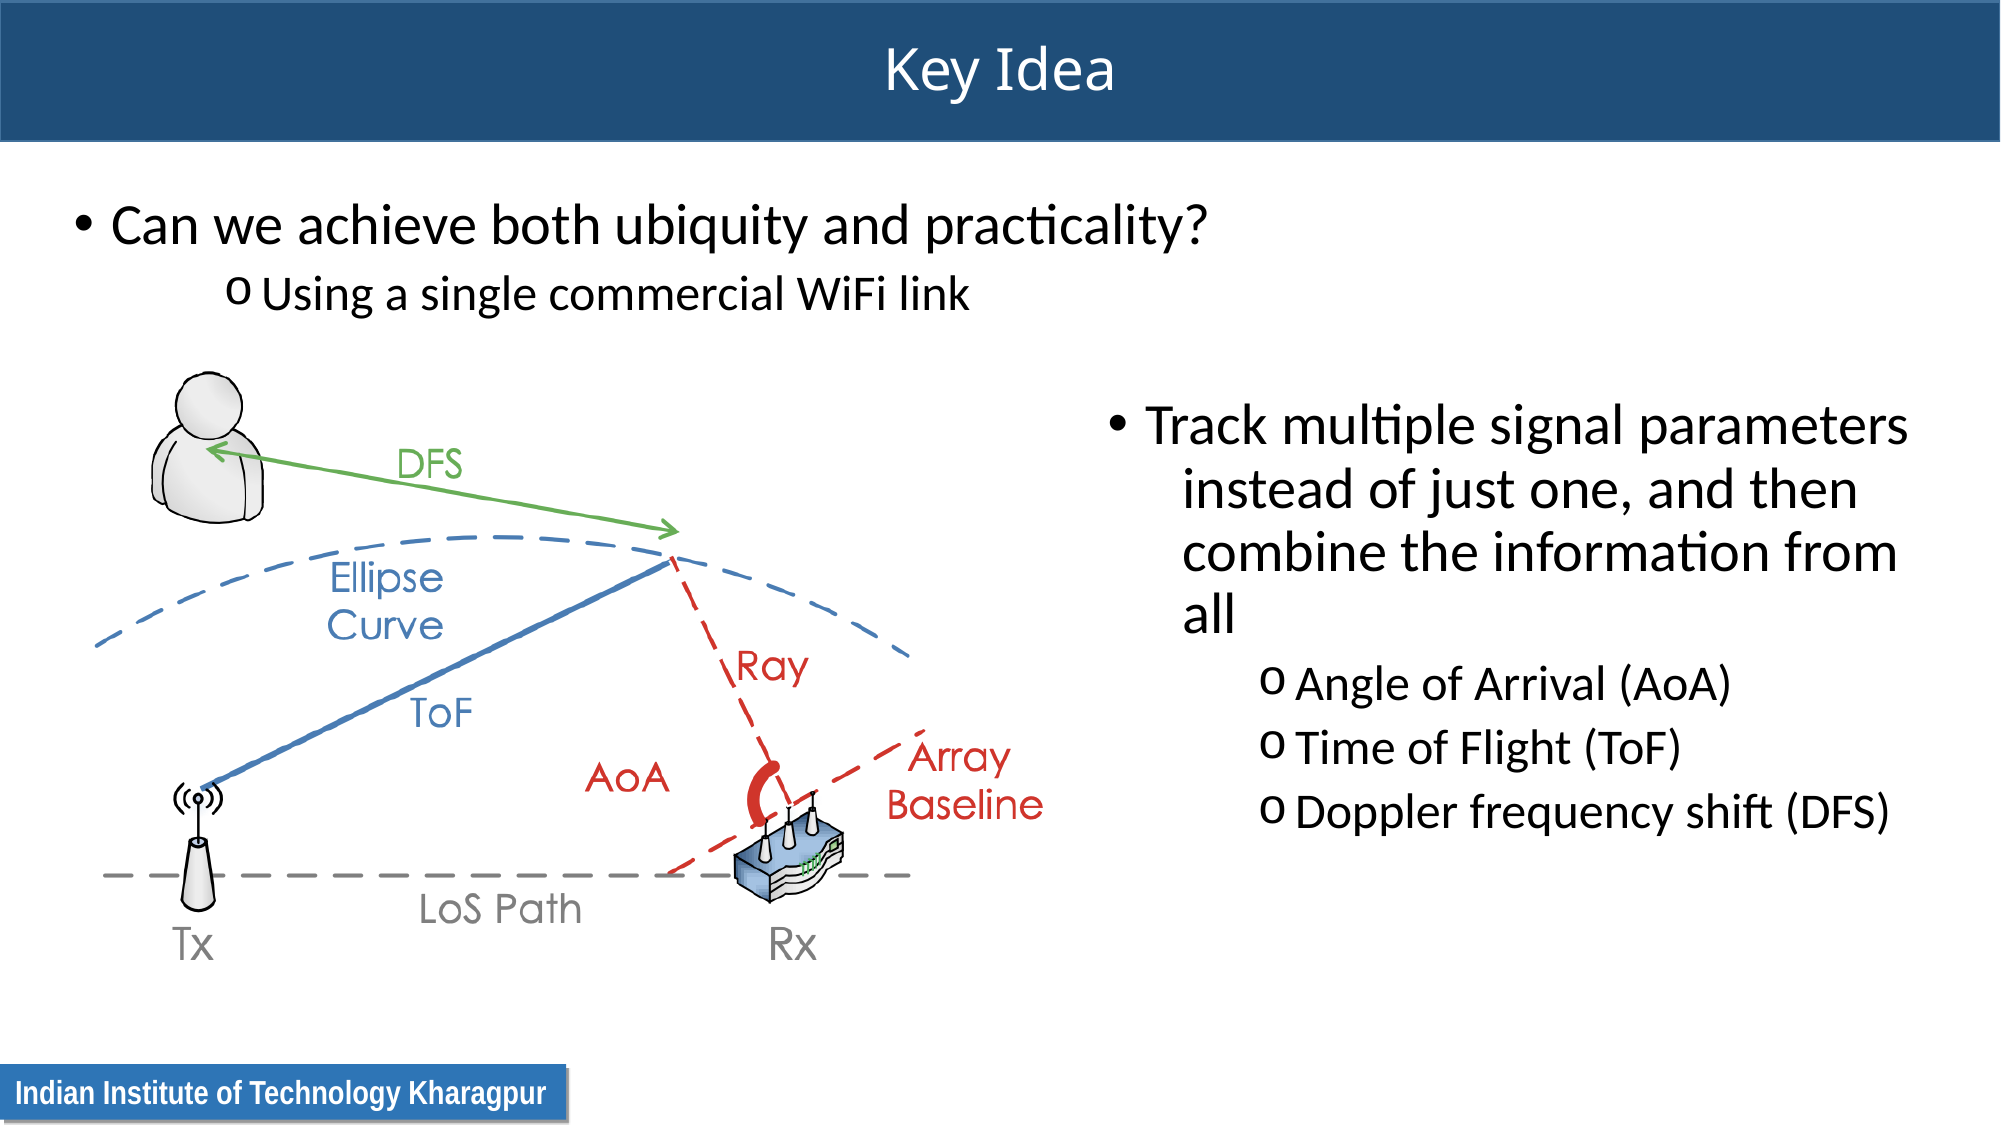

Key Idea
# Can we achieve both ubiquity and practicality?
Using a single commercial WiFi link
Track multiple signal parameters instead of just one, and then combine the information from all
Angle of Arrival (AoA)
Time of Flight (ToF)
Doppler frequency shift (DFS)